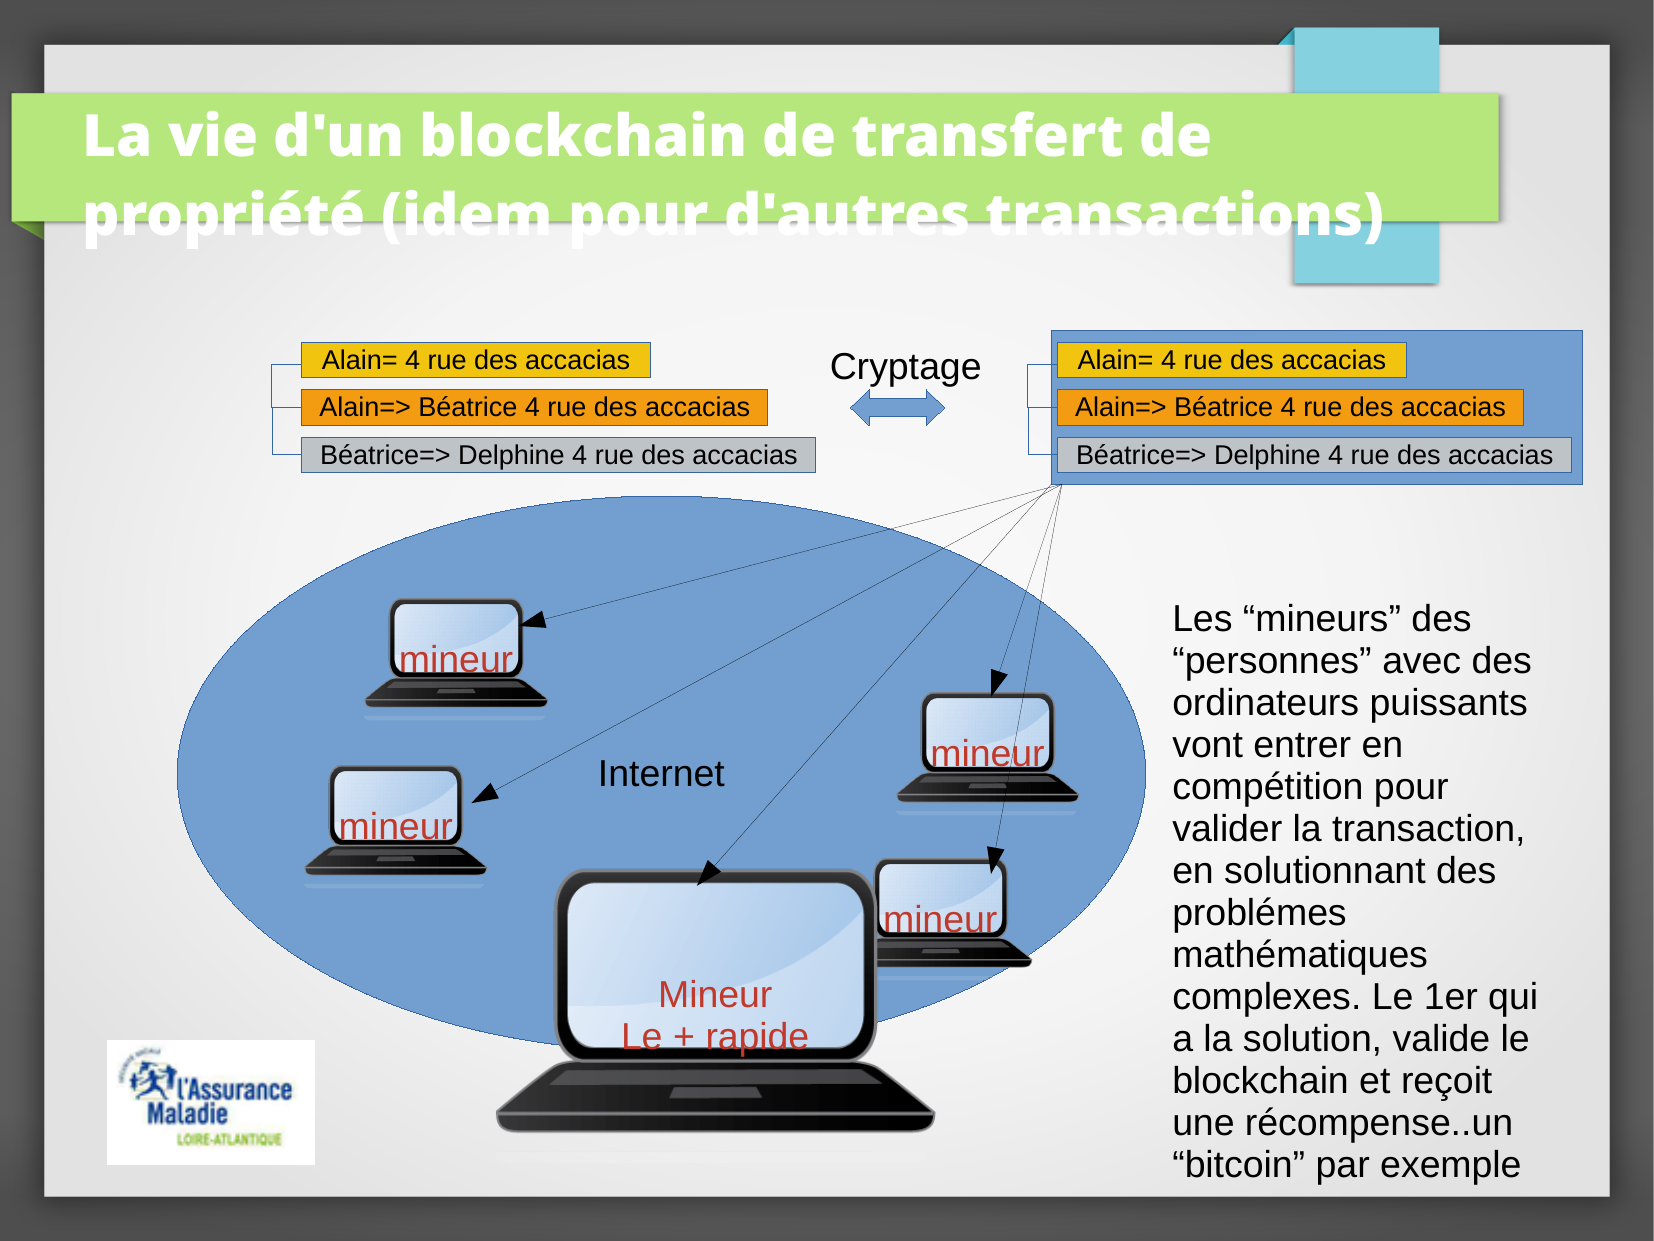

# La vie d'un blockchain de transfert de propriété (idem pour d'autres transactions)
Cryptage
Alain= 4 rue des accacias
Alain= 4 rue des accacias
Alain=> Béatrice 4 rue des accacias
Alain=> Béatrice 4 rue des accacias
Béatrice=> Delphine 4 rue des accacias
Béatrice=> Delphine 4 rue des accacias
Internet
mineur
mineur
mineur
mineur
Mineur
Le + rapide
Les “mineurs” des “personnes” avec des ordinateurs puissants vont entrer en compétition pour valider la transaction, en solutionnant des problémes mathématiques complexes. Le 1er qui a la solution, valide le blockchain et reçoit une récompense..un “bitcoin” par exemple